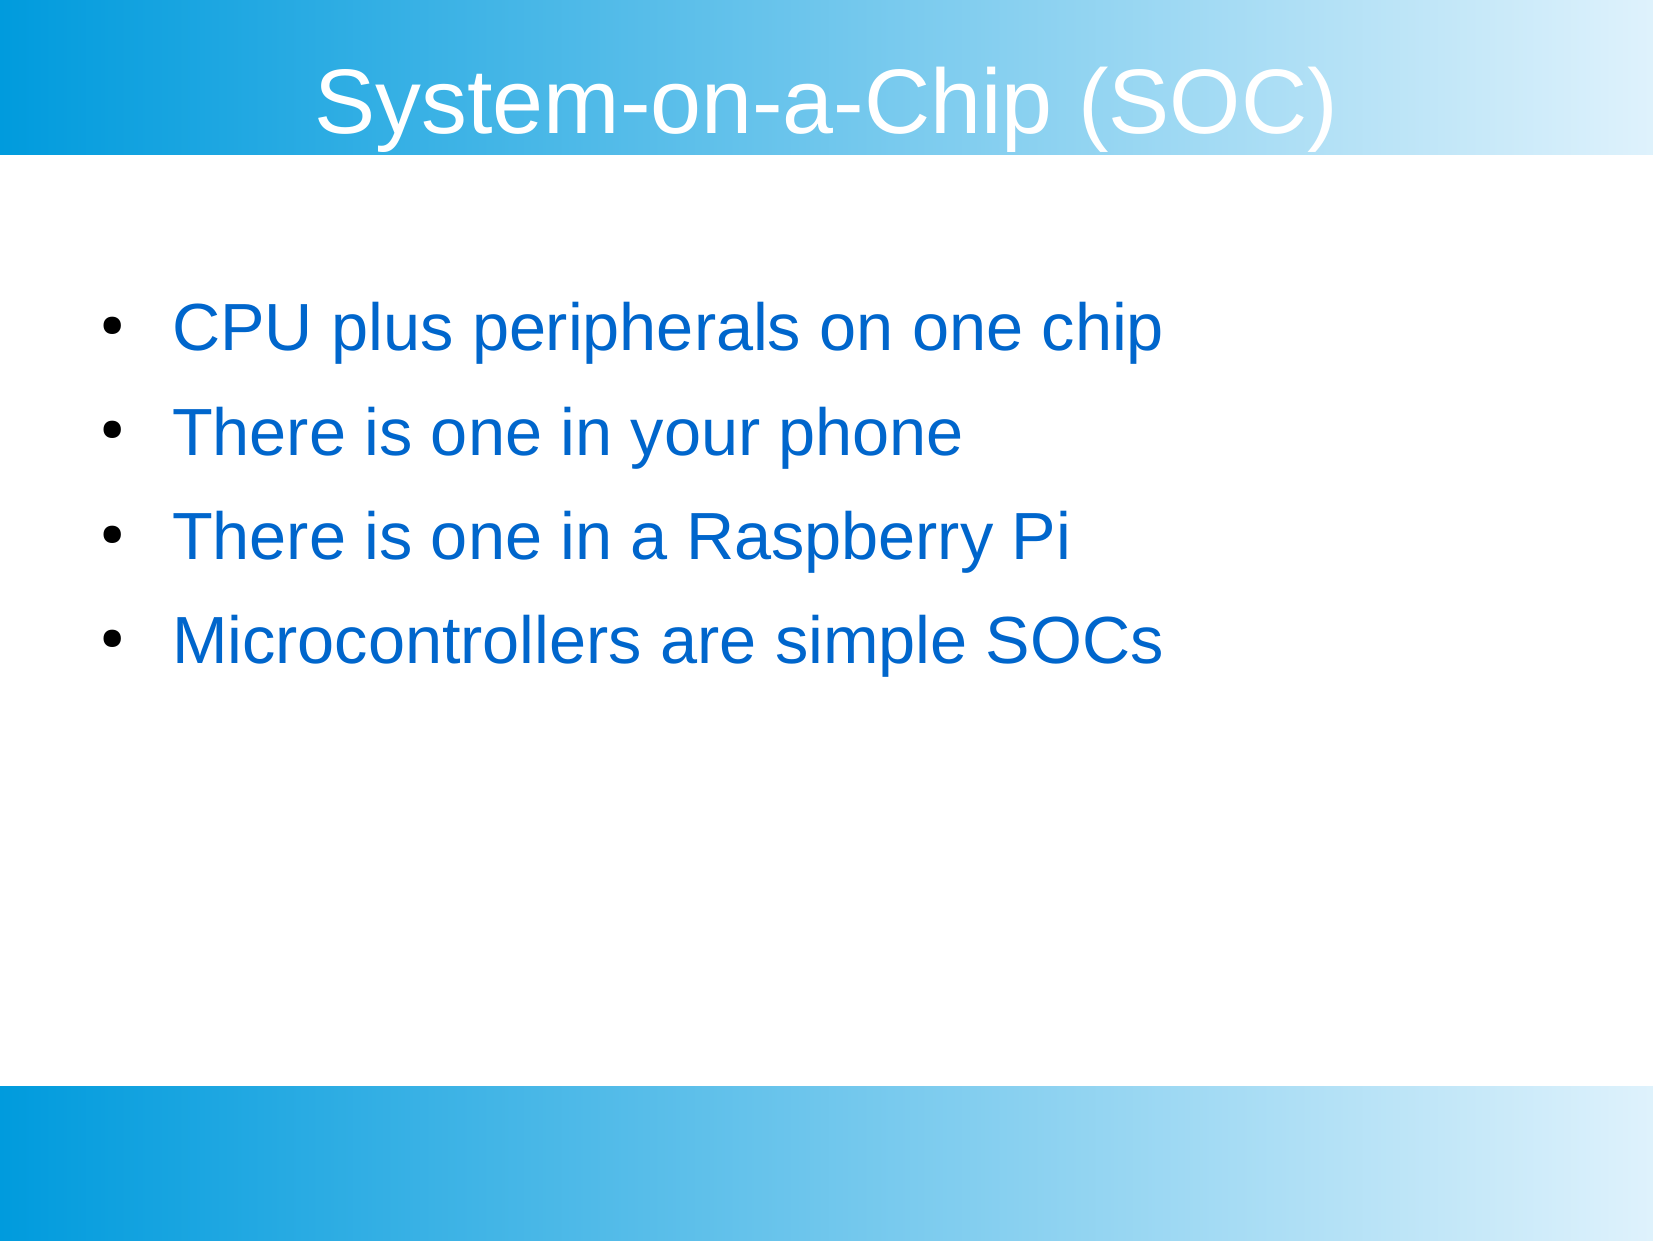

# System-on-a-Chip (SOC)
 CPU plus peripherals on one chip
 There is one in your phone
 There is one in a Raspberry Pi
 Microcontrollers are simple SOCs